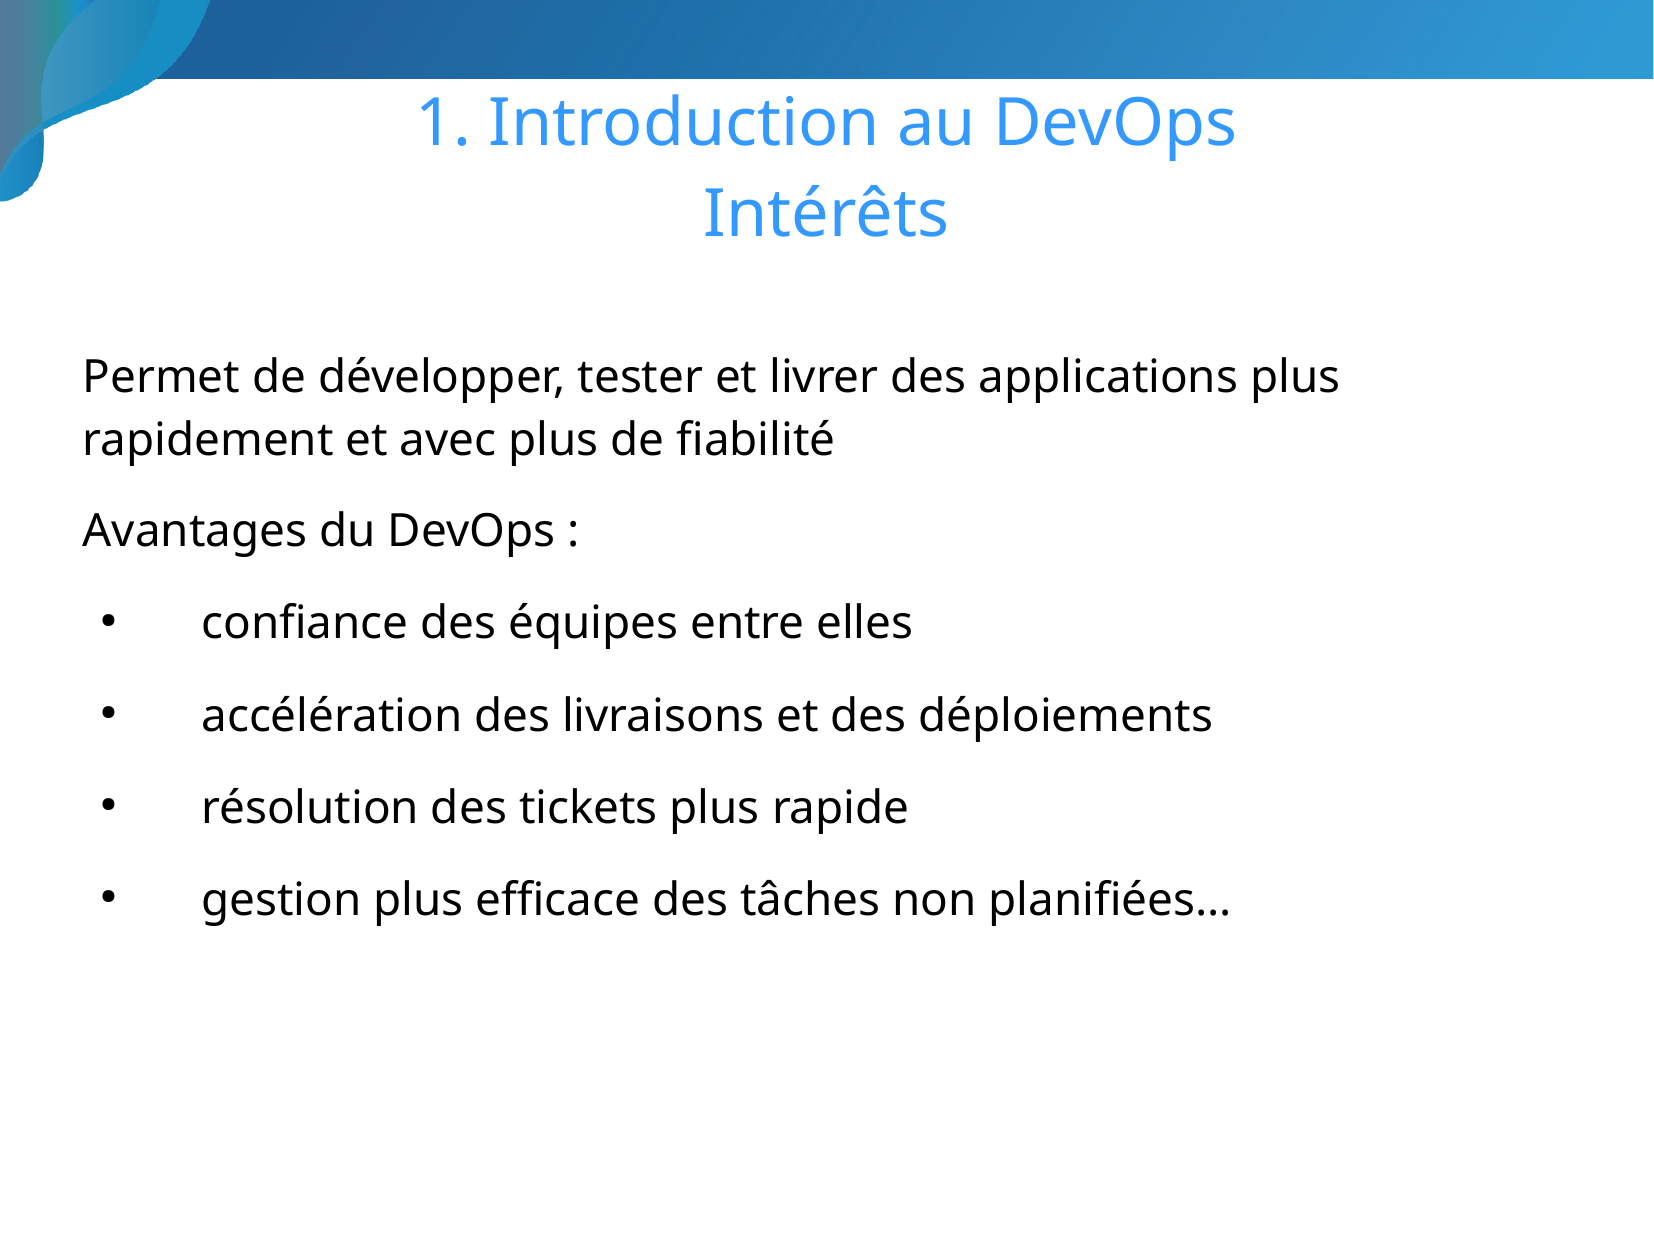

# 1. Introduction au DevOps Intérêts
Permet de développer, tester et livrer des applications plus rapidement et avec plus de fiabilité
Avantages du DevOps :
 confiance des équipes entre elles
 accélération des livraisons et des déploiements
 résolution des tickets plus rapide
 gestion plus efficace des tâches non planifiées…